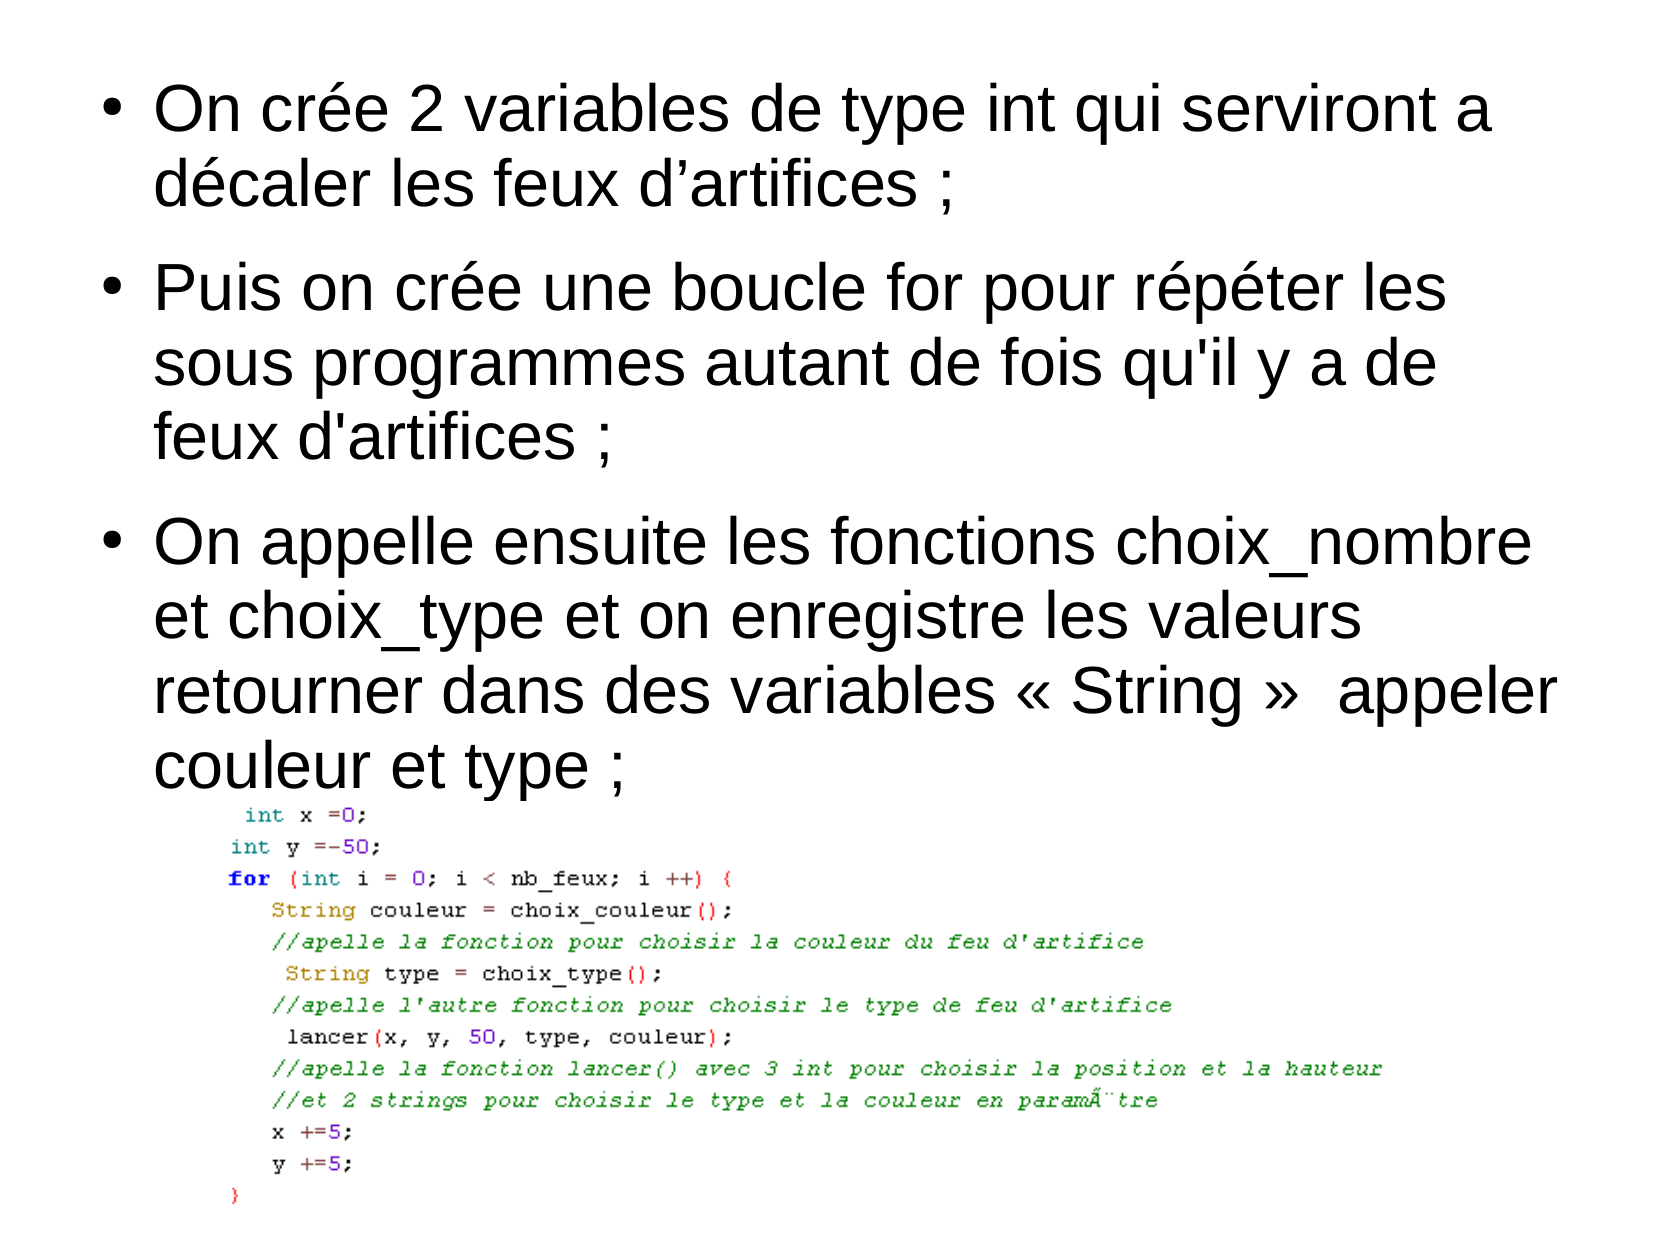

# On crée 2 variables de type int qui serviront a décaler les feux d’artifices ;
Puis on crée une boucle for pour répéter les sous programmes autant de fois qu'il y a de feux d'artifices ;
On appelle ensuite les fonctions choix_nombre et choix_type et on enregistre les valeurs retourner dans des variables « String » appeler couleur et type ;